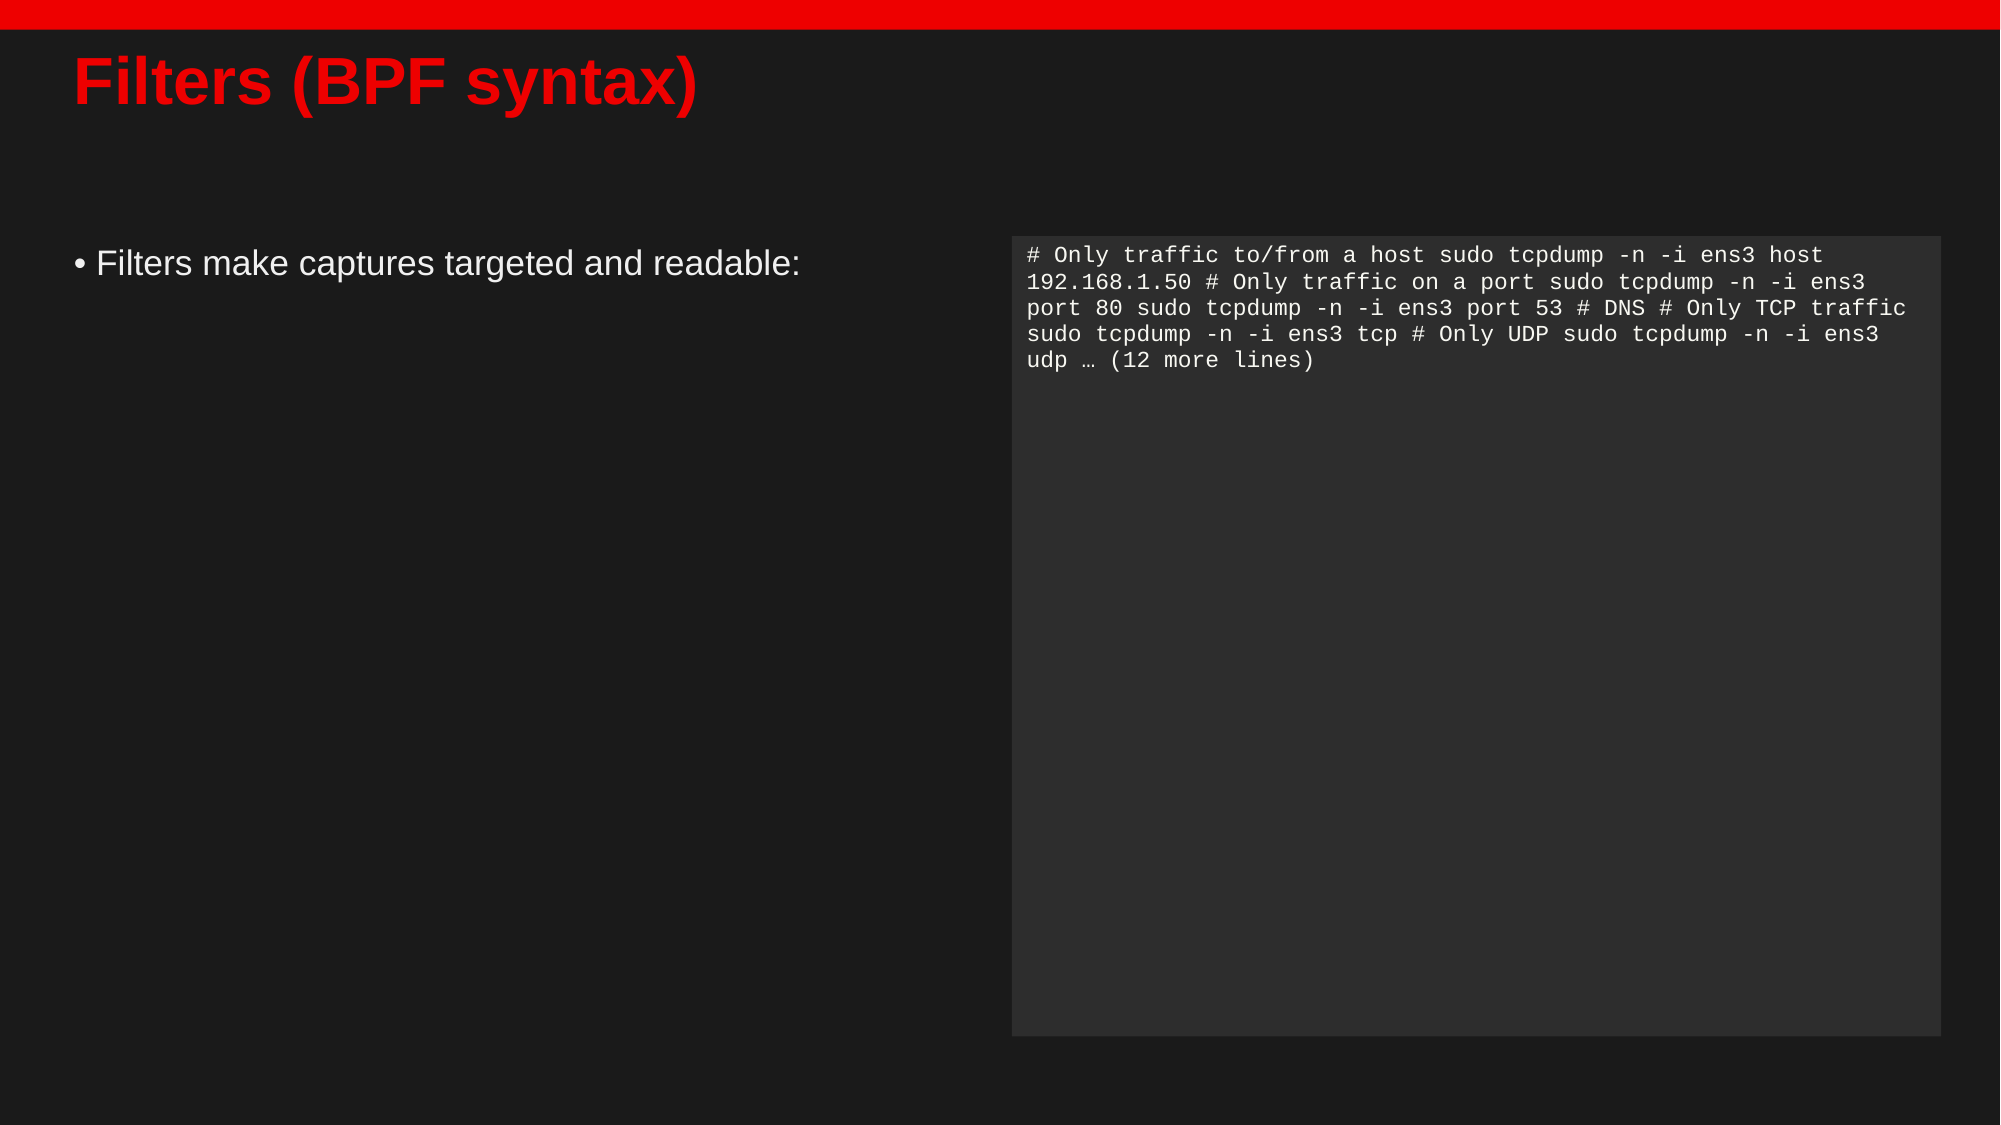

Filters (BPF syntax)
• Filters make captures targeted and readable:
# Only traffic to/from a host sudo tcpdump -n -i ens3 host 192.168.1.50 # Only traffic on a port sudo tcpdump -n -i ens3 port 80 sudo tcpdump -n -i ens3 port 53 # DNS # Only TCP traffic sudo tcpdump -n -i ens3 tcp # Only UDP sudo tcpdump -n -i ens3 udp … (12 more lines)